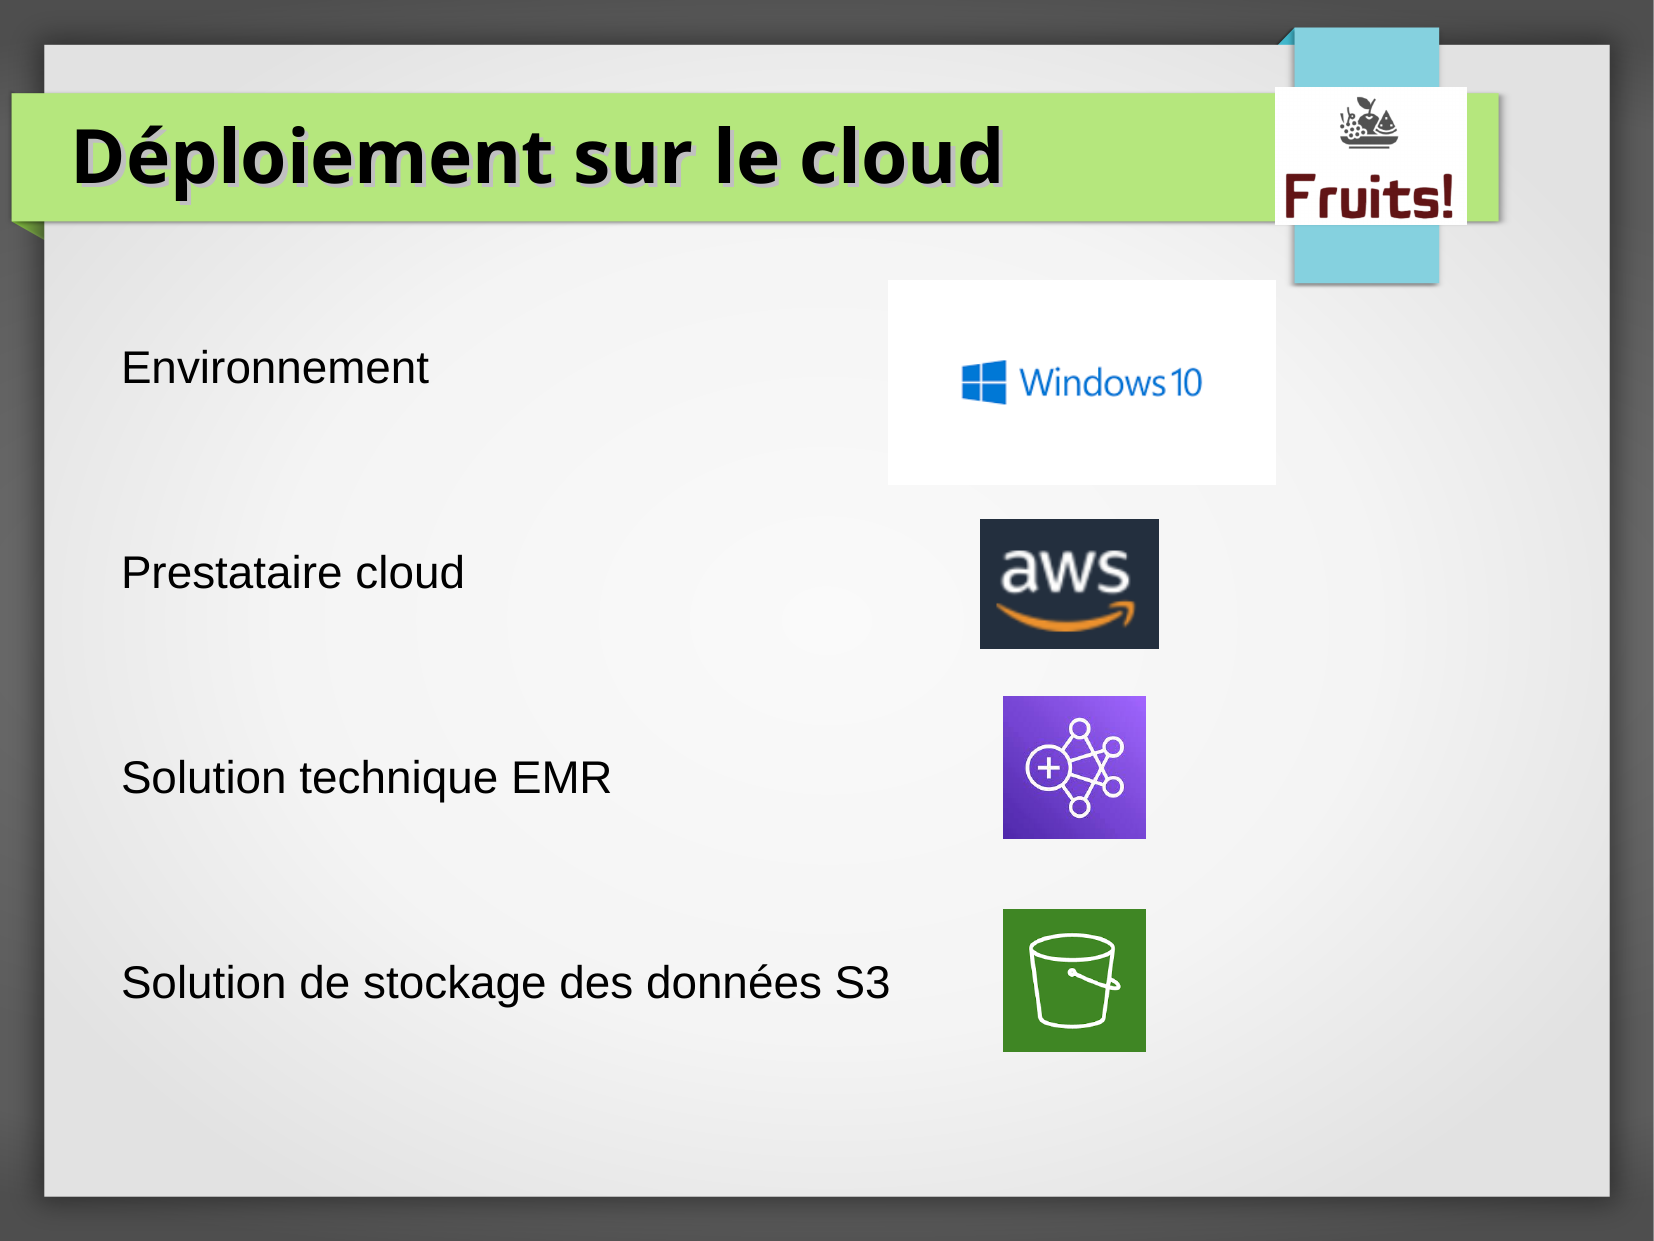

# Déploiement sur le cloud
Environnement
Prestataire cloud
Solution technique EMR
Solution de stockage des données S3